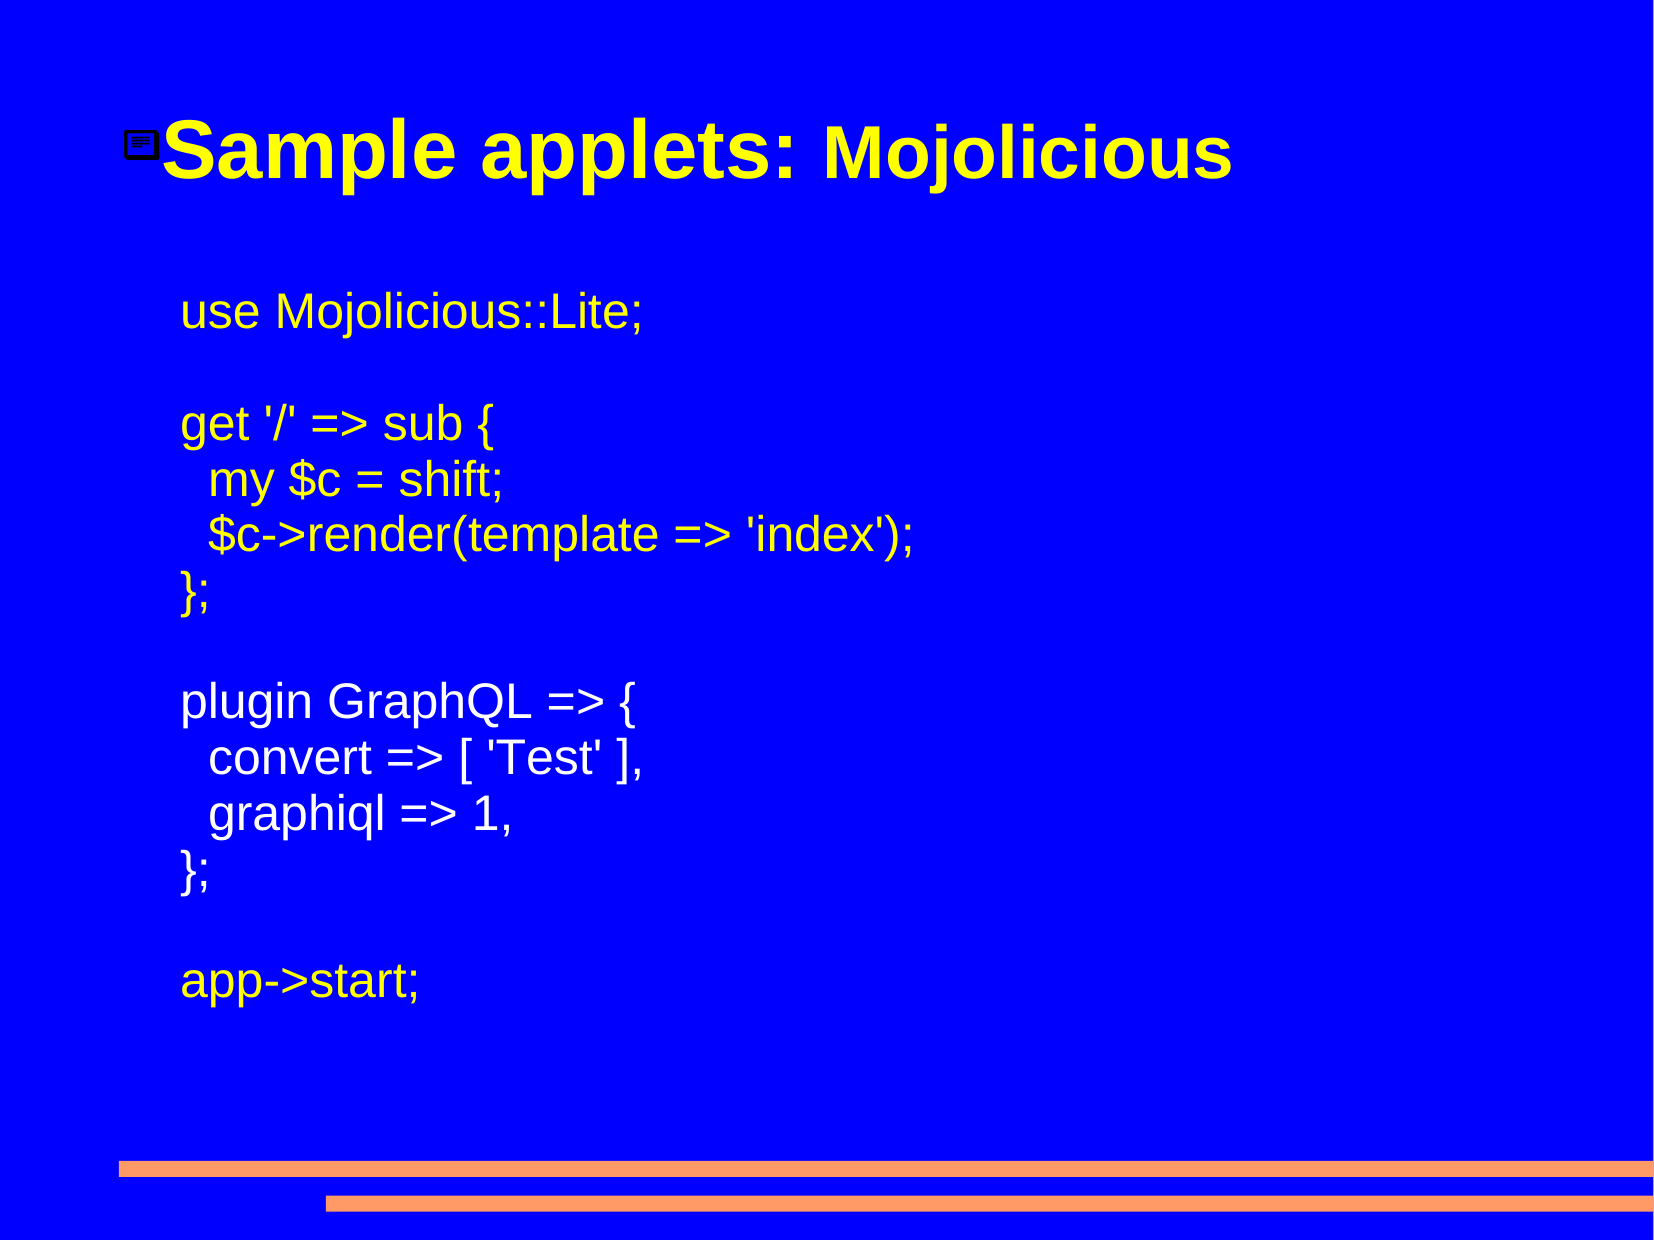

# Sample applets: Mojolicious
use Mojolicious::Lite;
get '/' => sub {
 my $c = shift;
 $c->render(template => 'index');
};
plugin GraphQL => {
 convert => [ 'Test' ],
 graphiql => 1,
};
app->start;